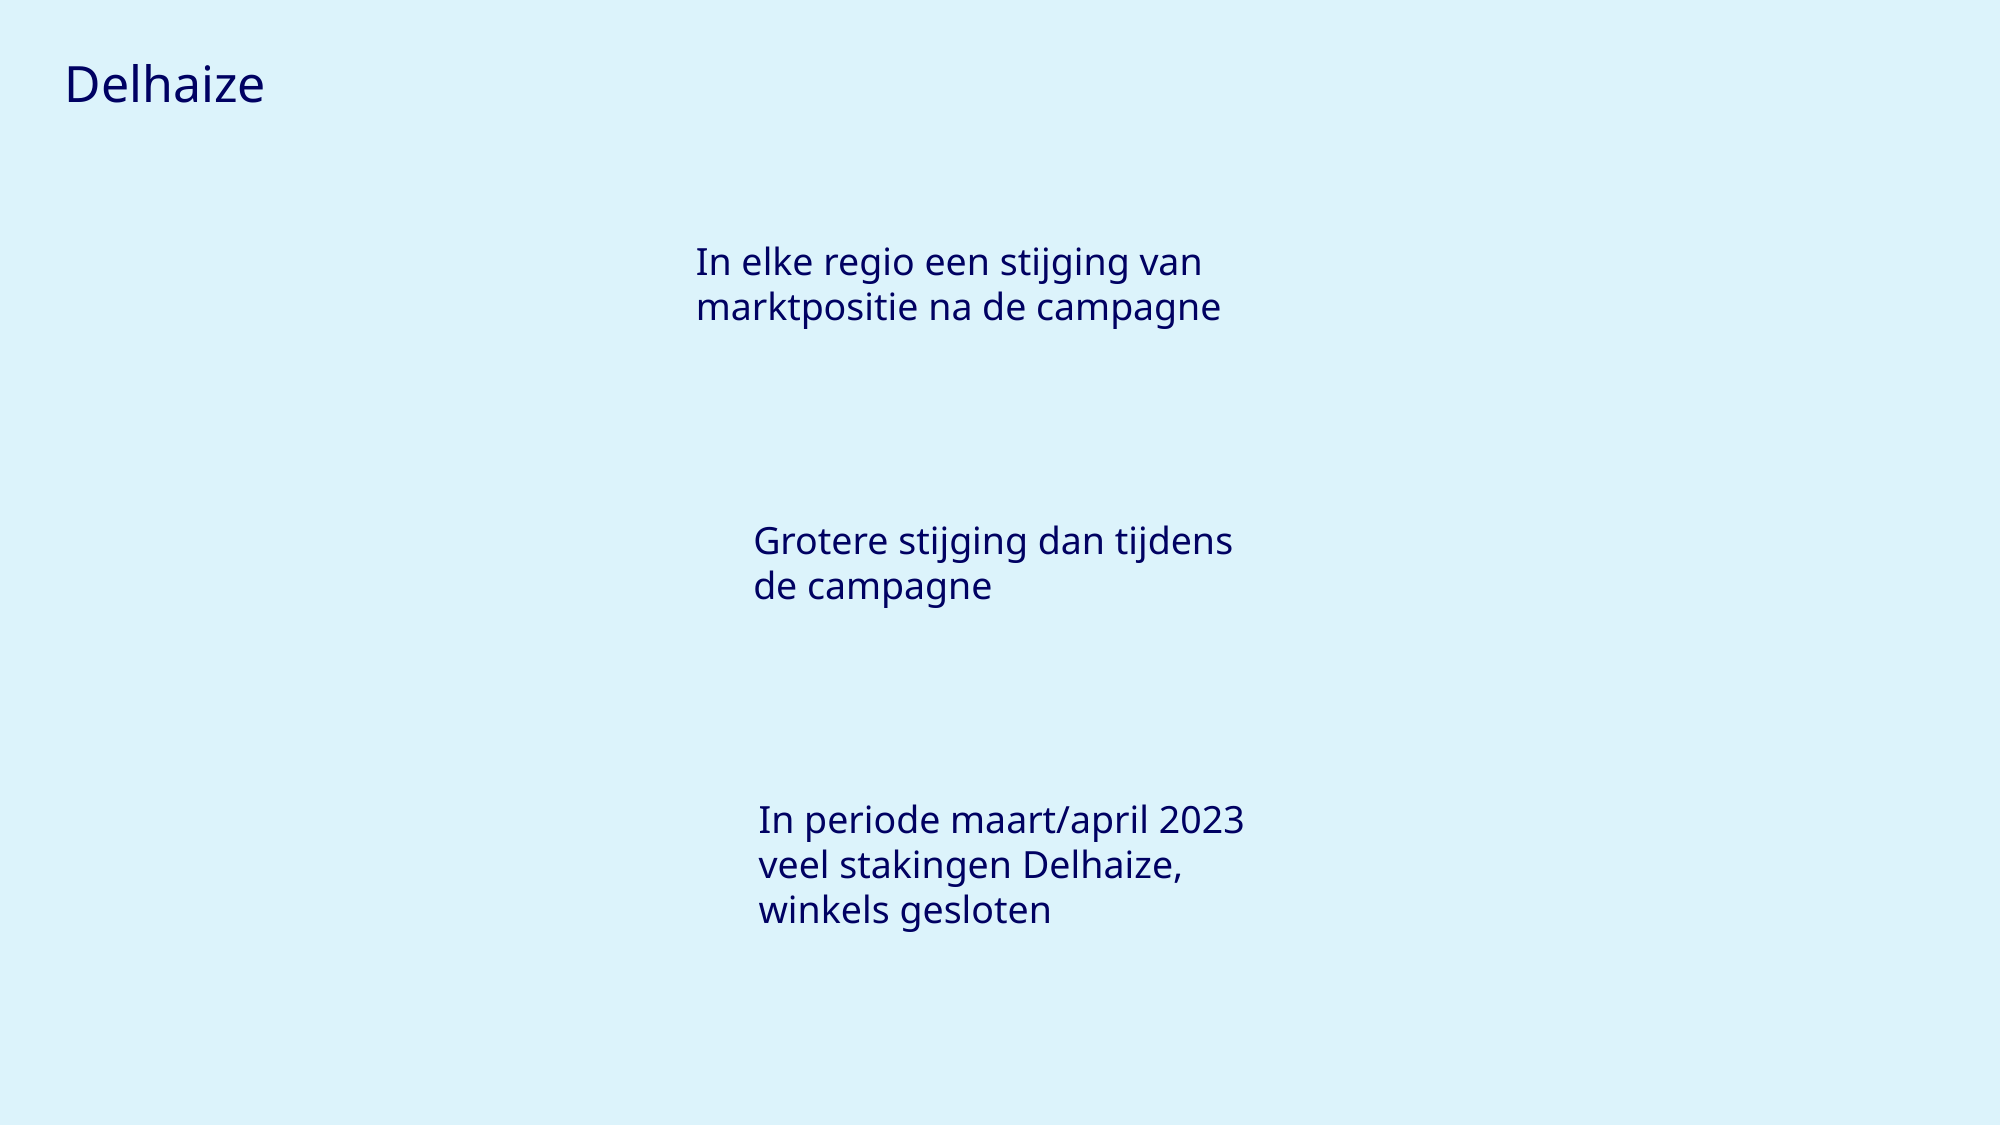

Delhaize
In elke regio een stijging van marktpositie na de campagne
Grotere stijging dan tijdens de campagne
In periode maart/april 2023 veel stakingen Delhaize, winkels gesloten